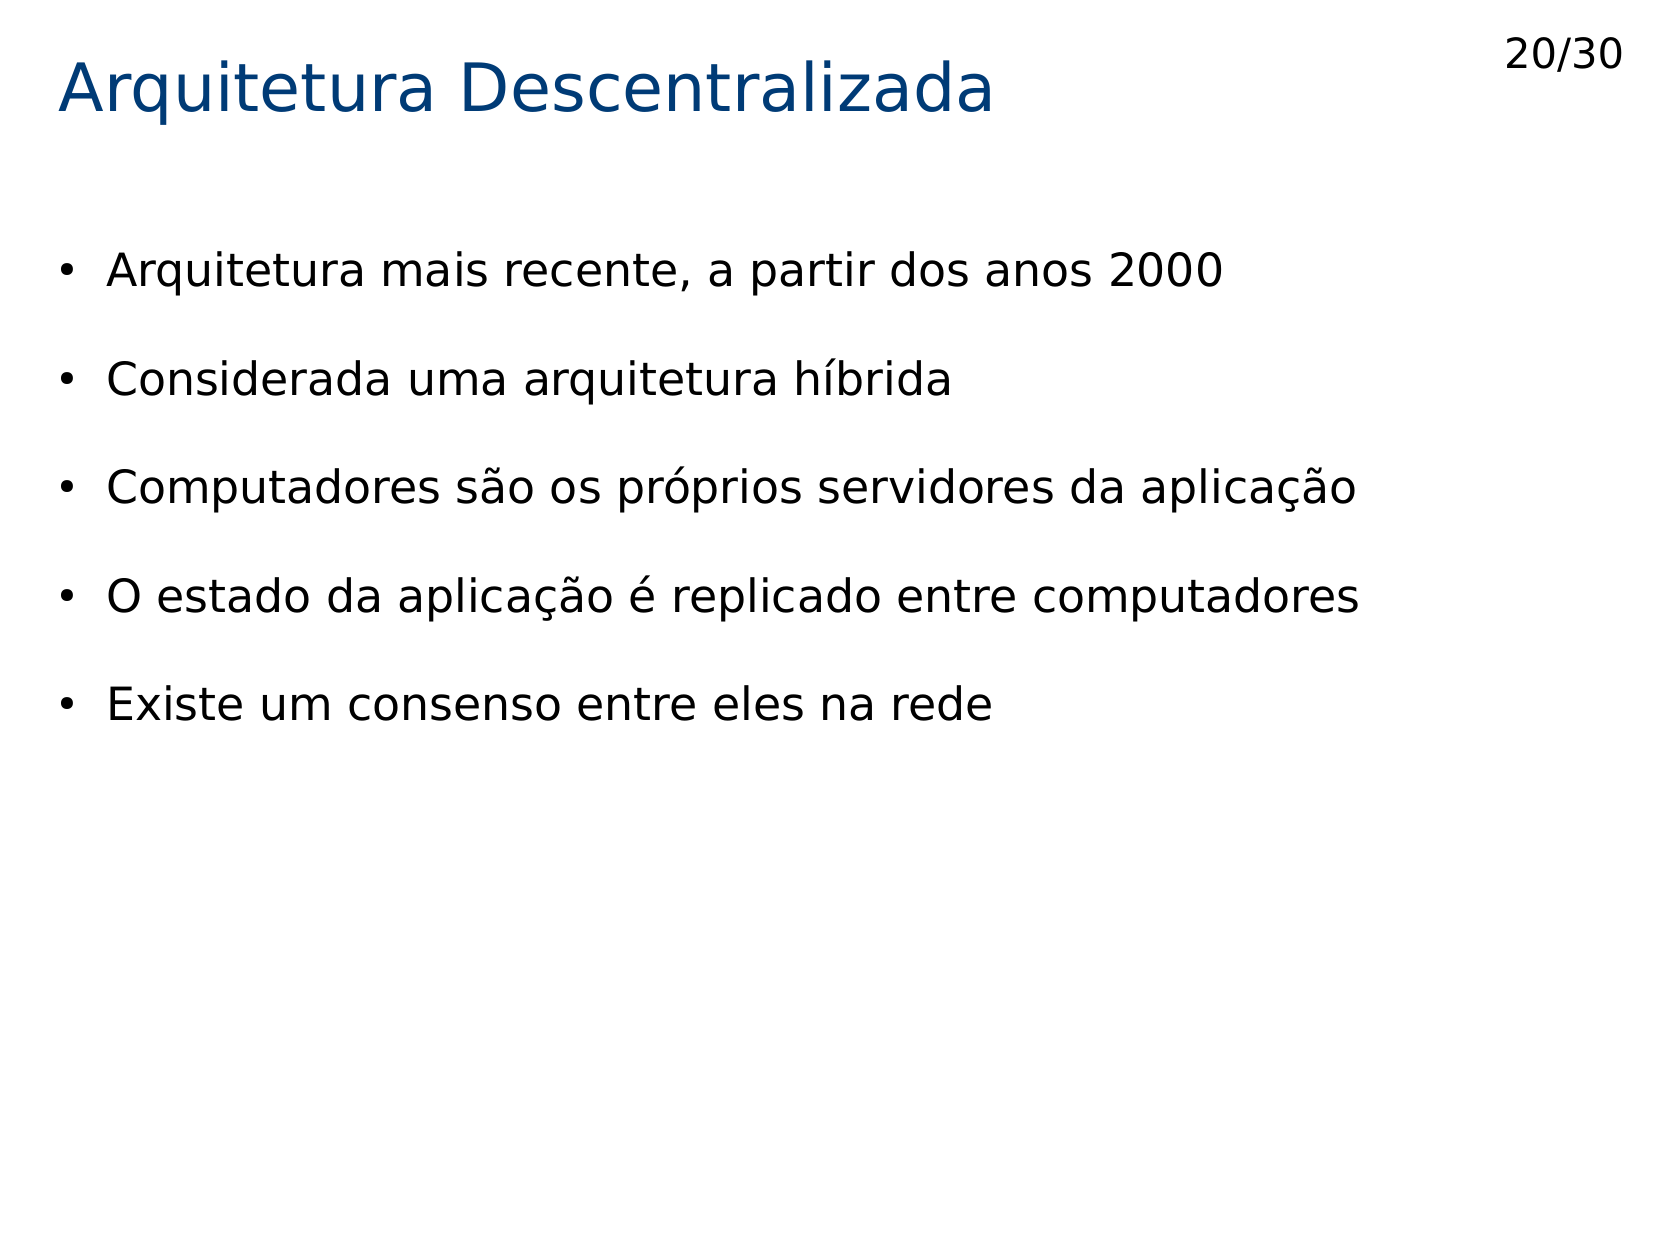

# Arquitetura Descentralizada
20
Arquitetura mais recente, a partir dos anos 2000
Considerada uma arquitetura híbrida
Computadores são os próprios servidores da aplicação
O estado da aplicação é replicado entre computadores
Existe um consenso entre eles na rede